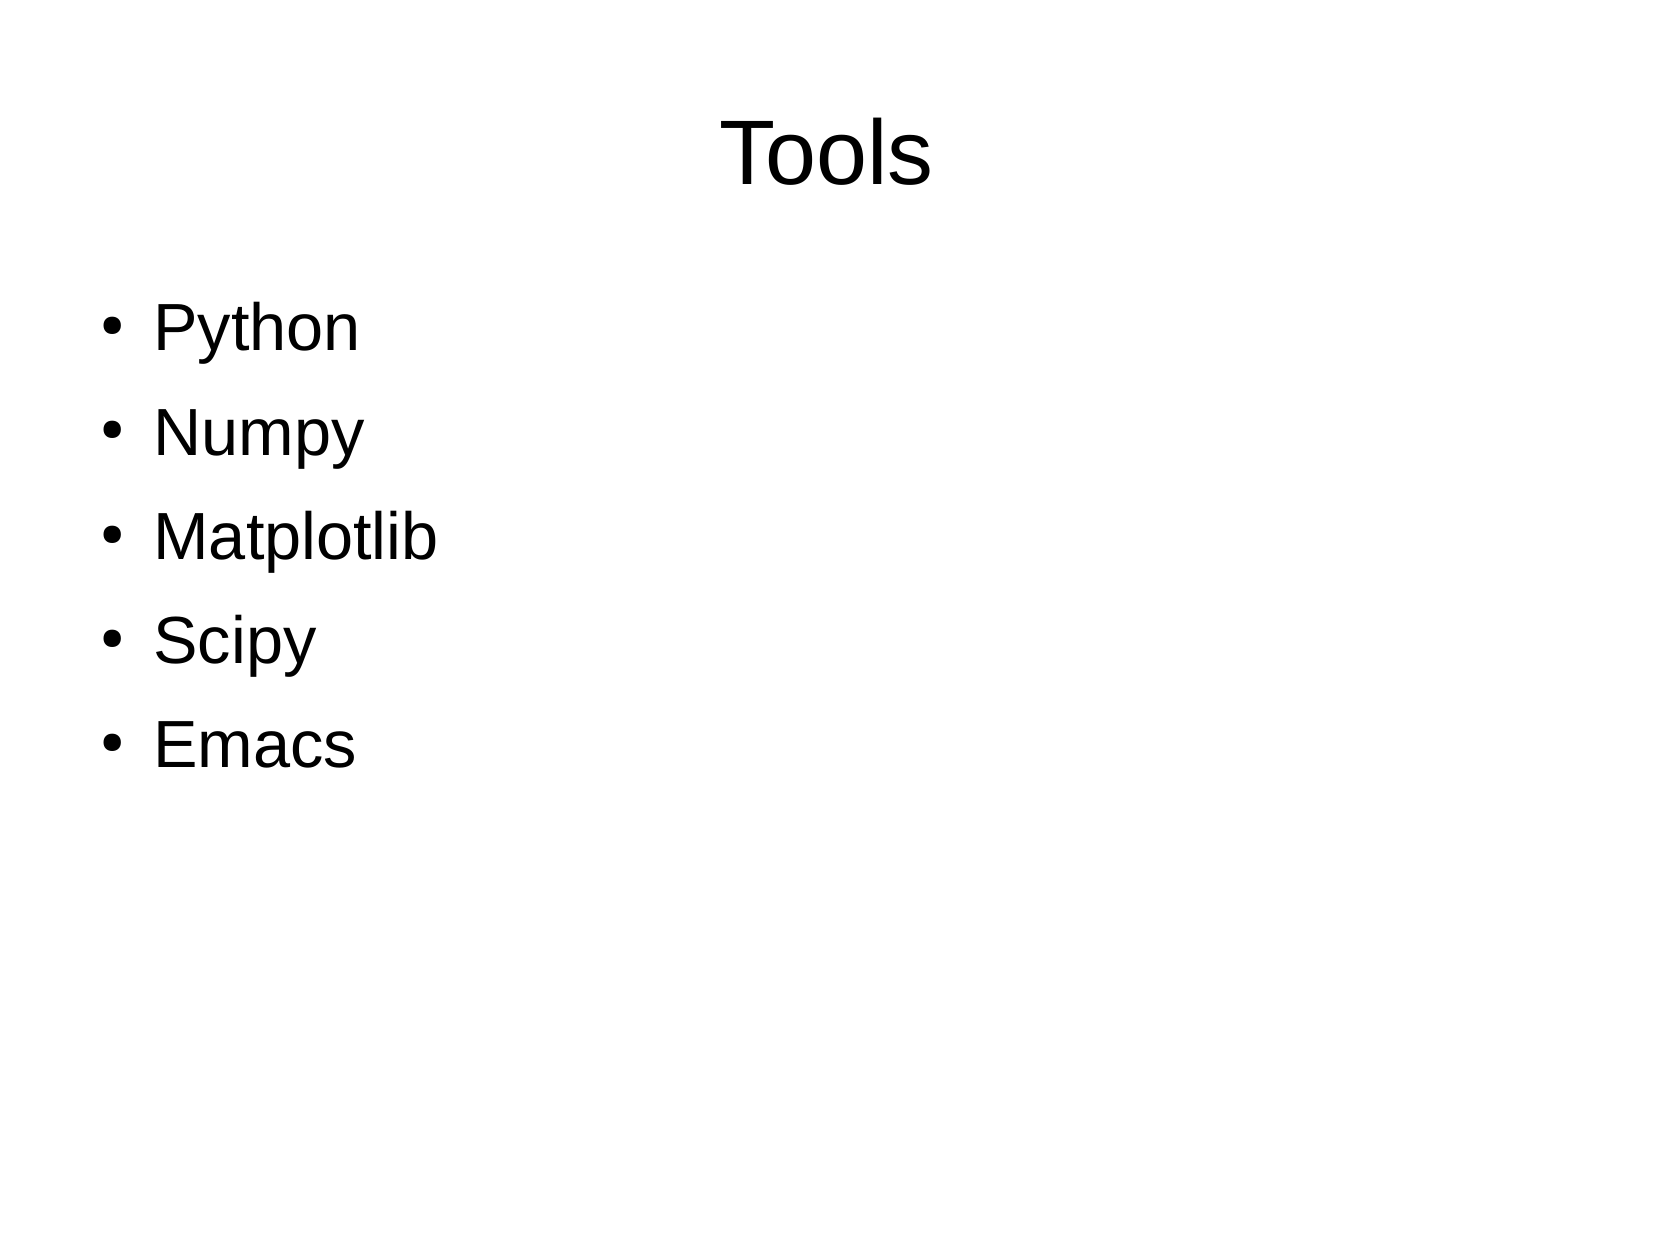

# Tools
Python
Numpy
Matplotlib
Scipy
Emacs